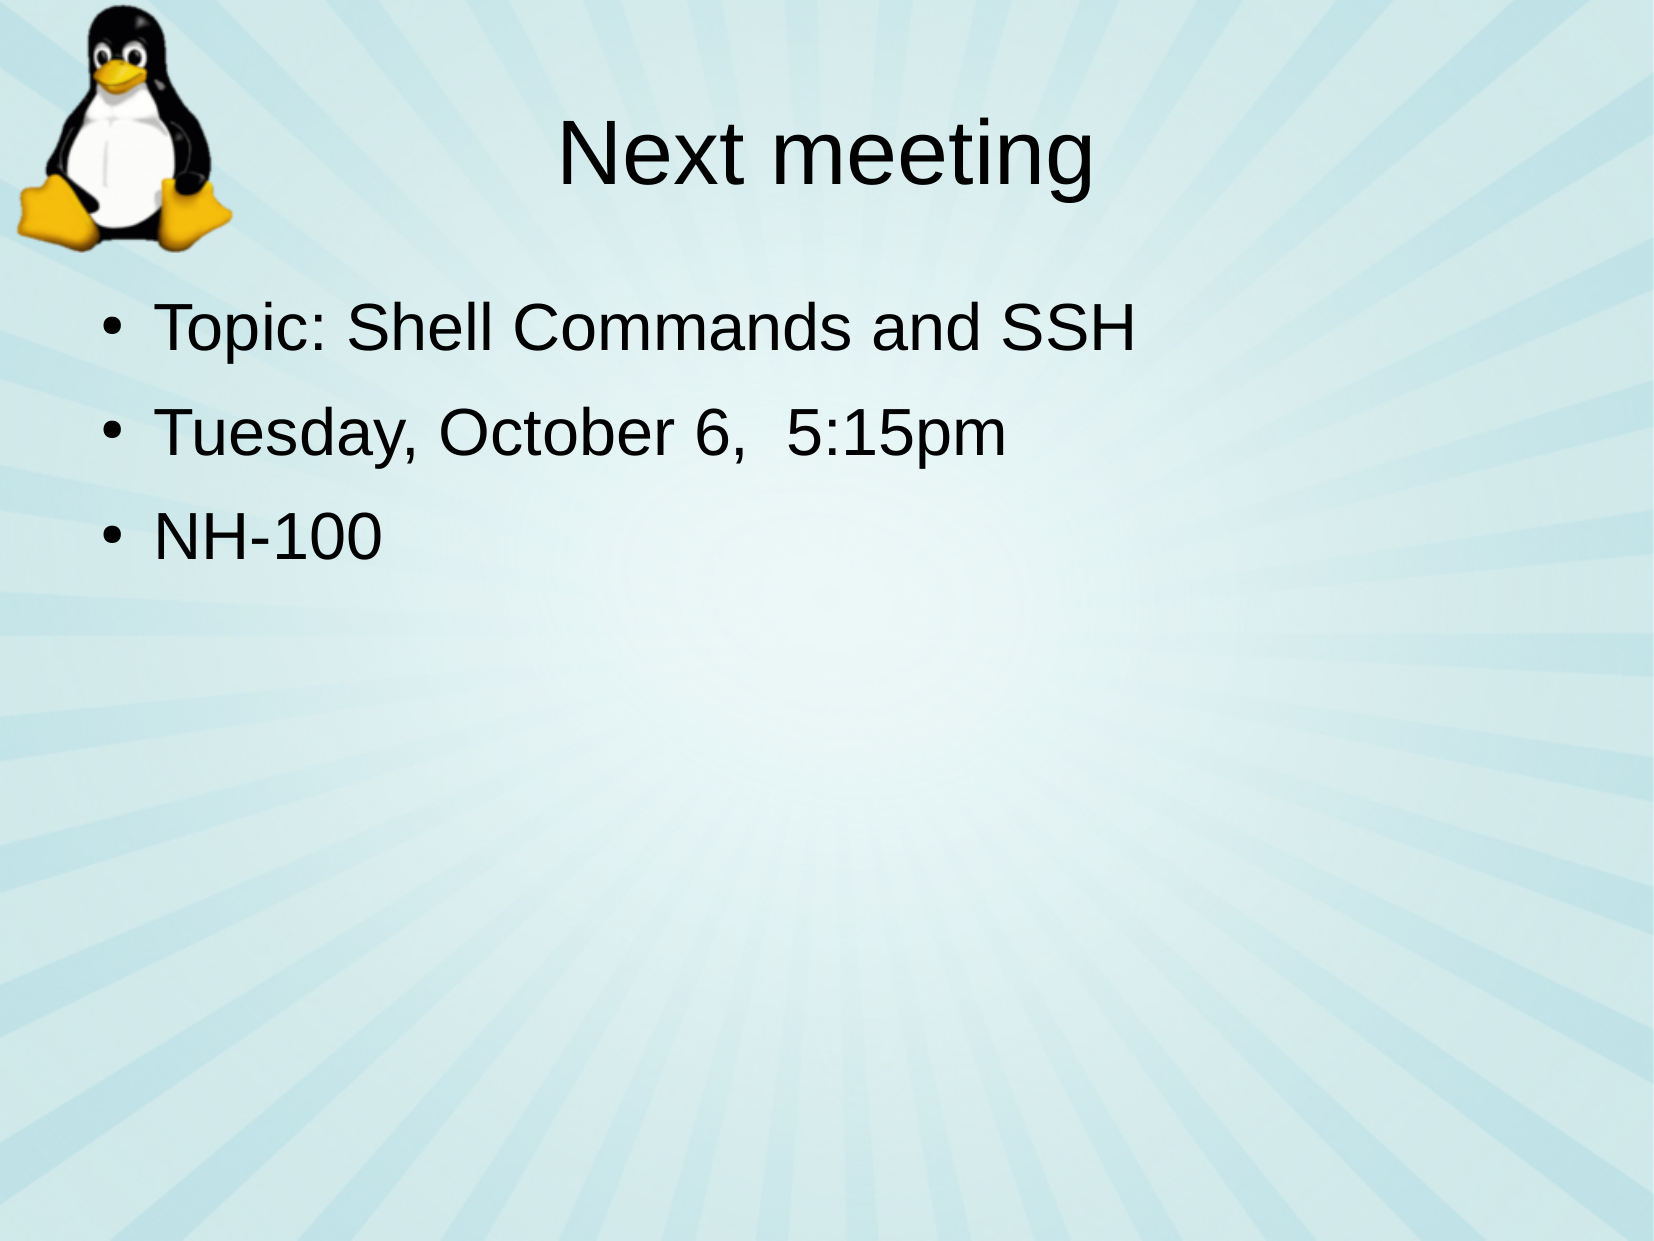

# Next meeting
Topic: Shell Commands and SSH
Tuesday, October 6, 5:15pm
NH-100